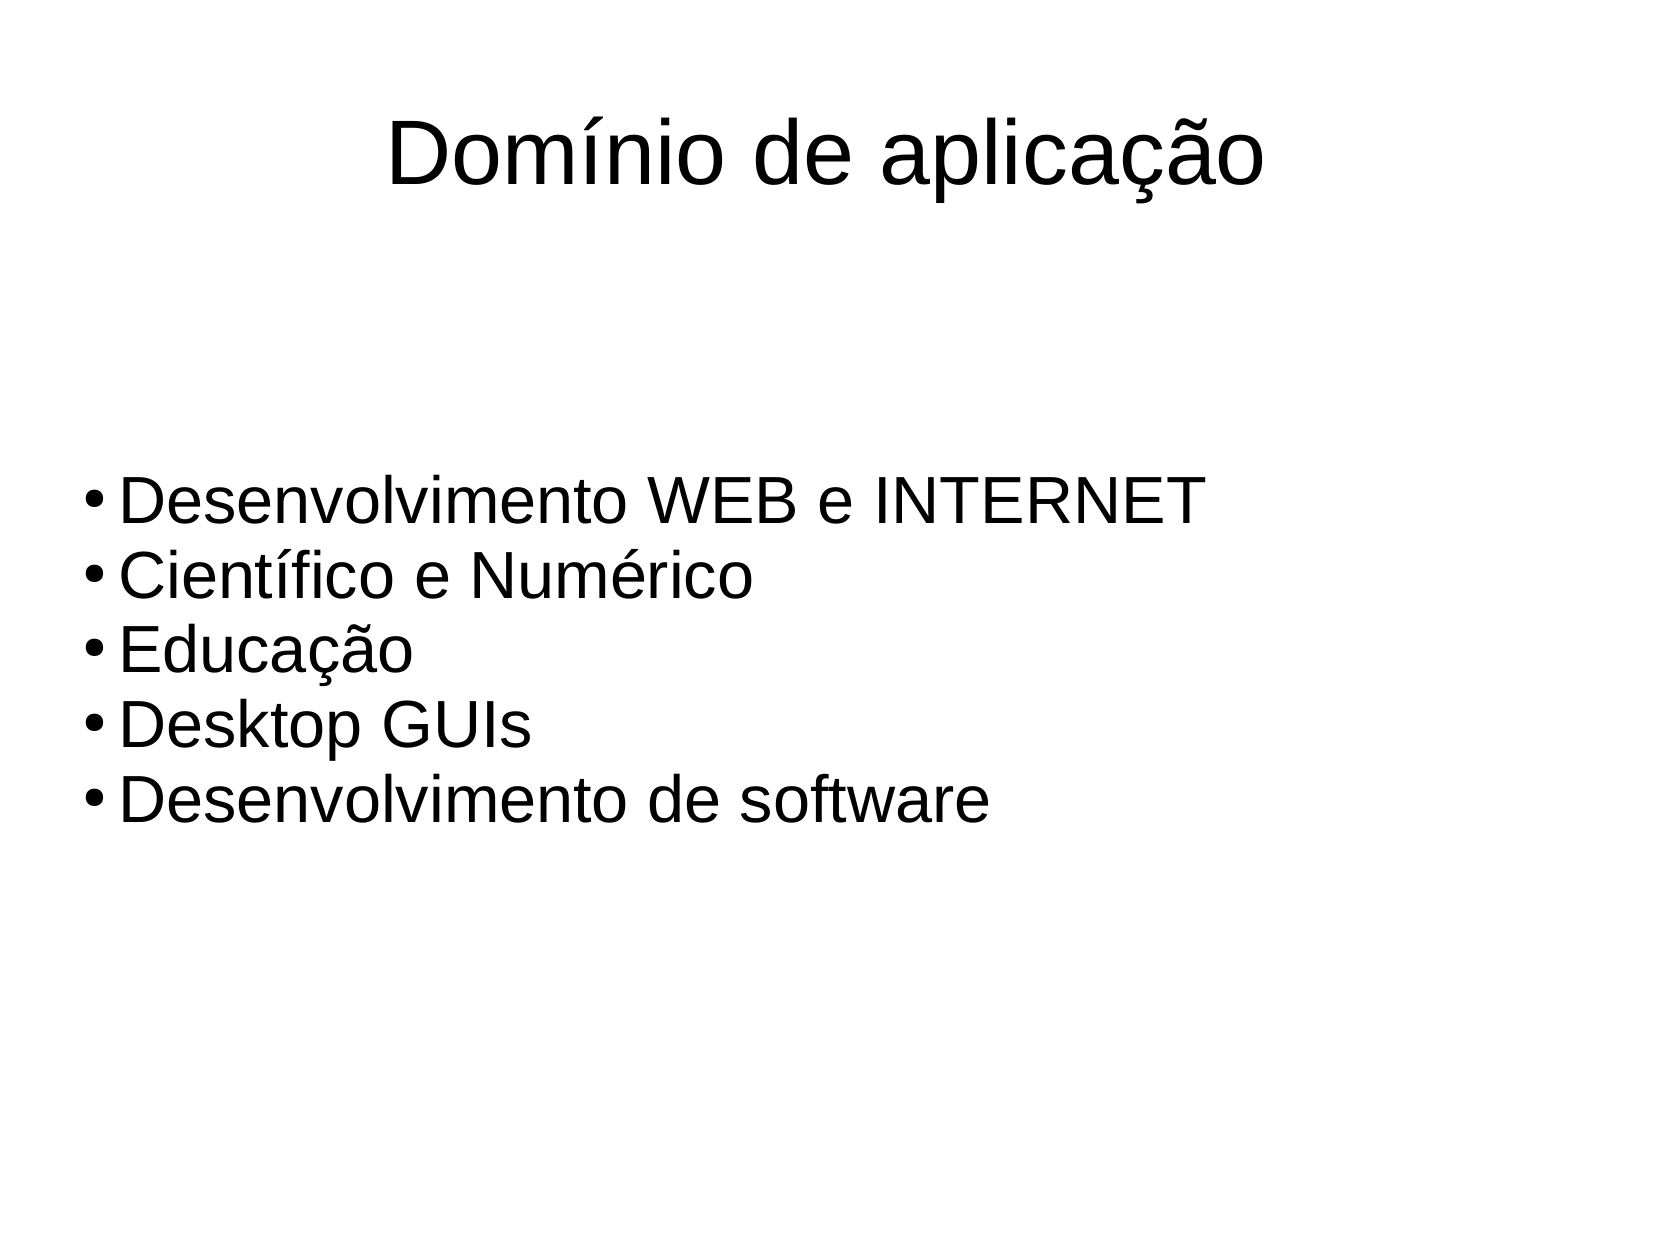

# Domínio de aplicação
Desenvolvimento WEB e INTERNET
Científico e Numérico
Educação
Desktop GUIs
Desenvolvimento de software